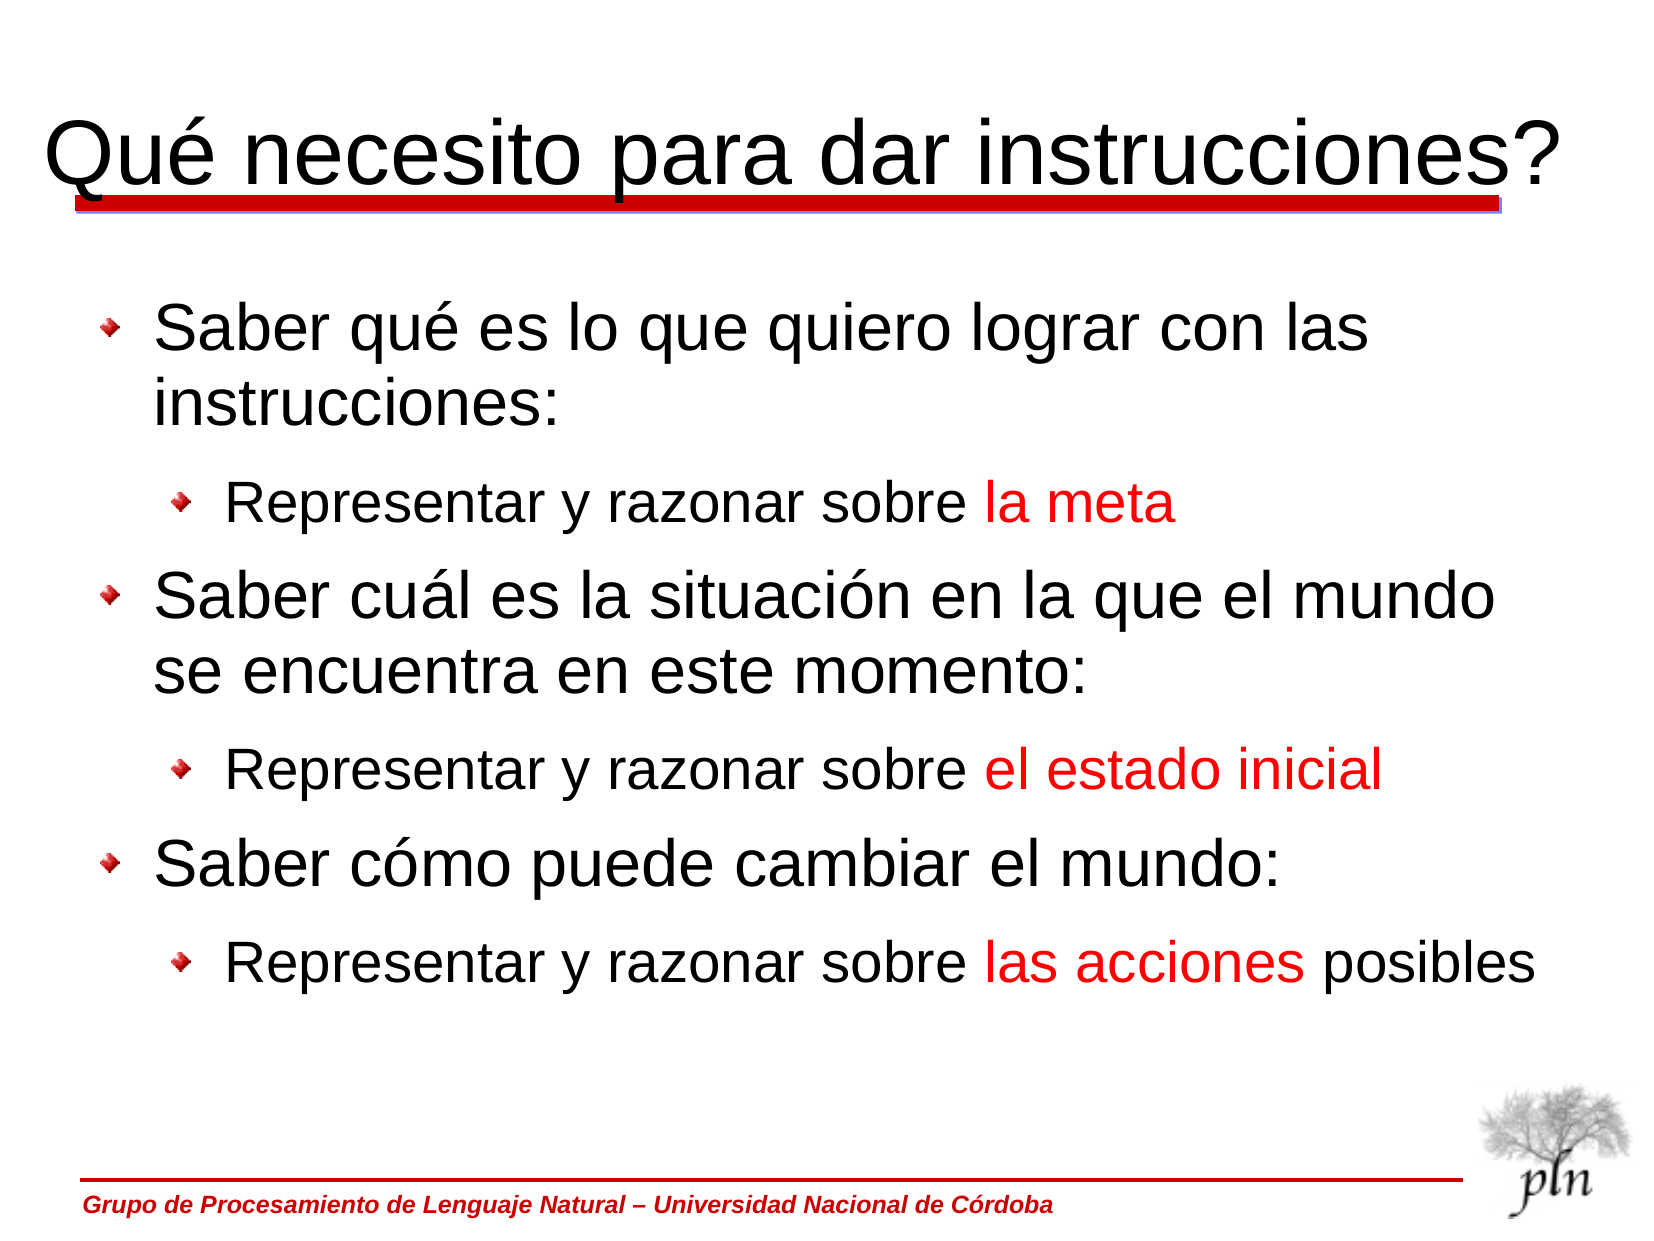

# Qué necesito para dar instrucciones?
Saber qué es lo que quiero lograr con las instrucciones:
Representar y razonar sobre la meta
Saber cuál es la situación en la que el mundo se encuentra en este momento:
Representar y razonar sobre el estado inicial
Saber cómo puede cambiar el mundo:
Representar y razonar sobre las acciones posibles